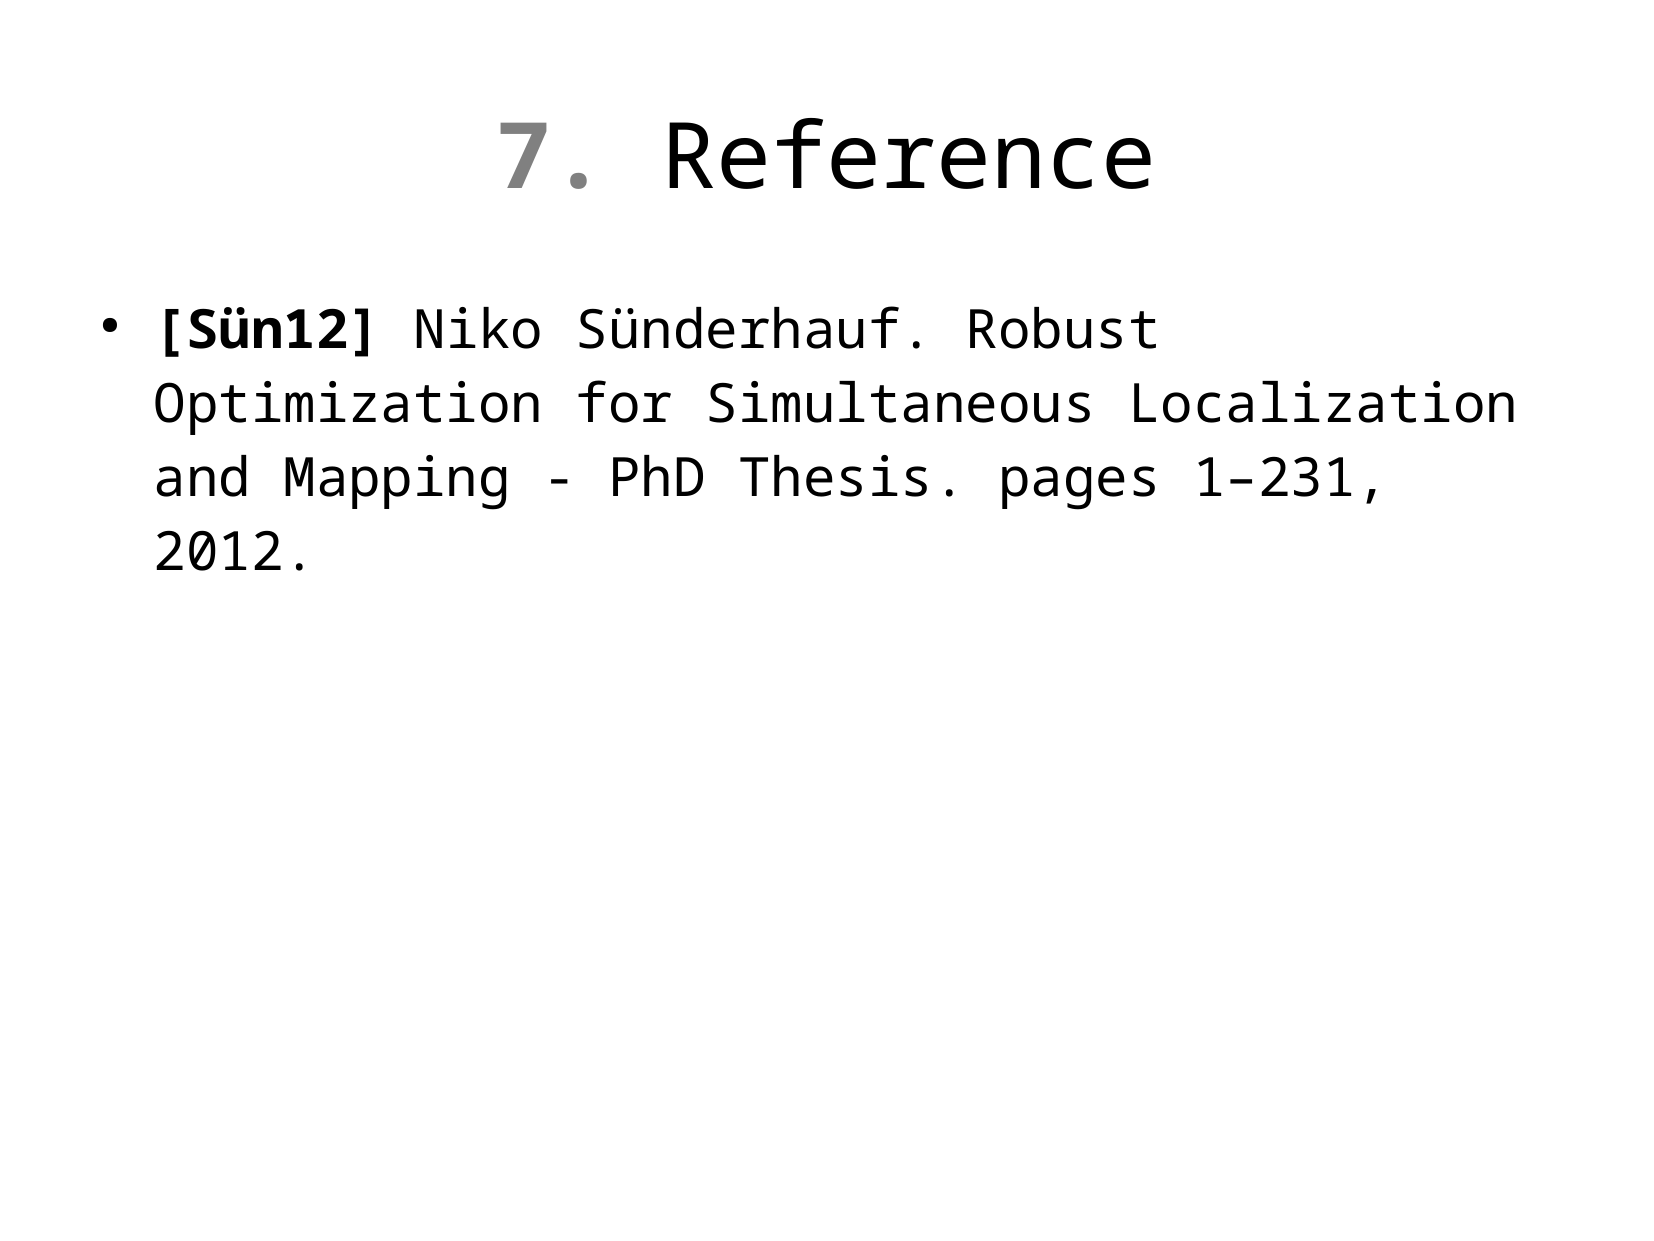

# 7. Reference
[Sün12] Niko Sünderhauf. Robust Optimization for Simultaneous Localization and Mapping - PhD Thesis. pages 1–231, 2012.